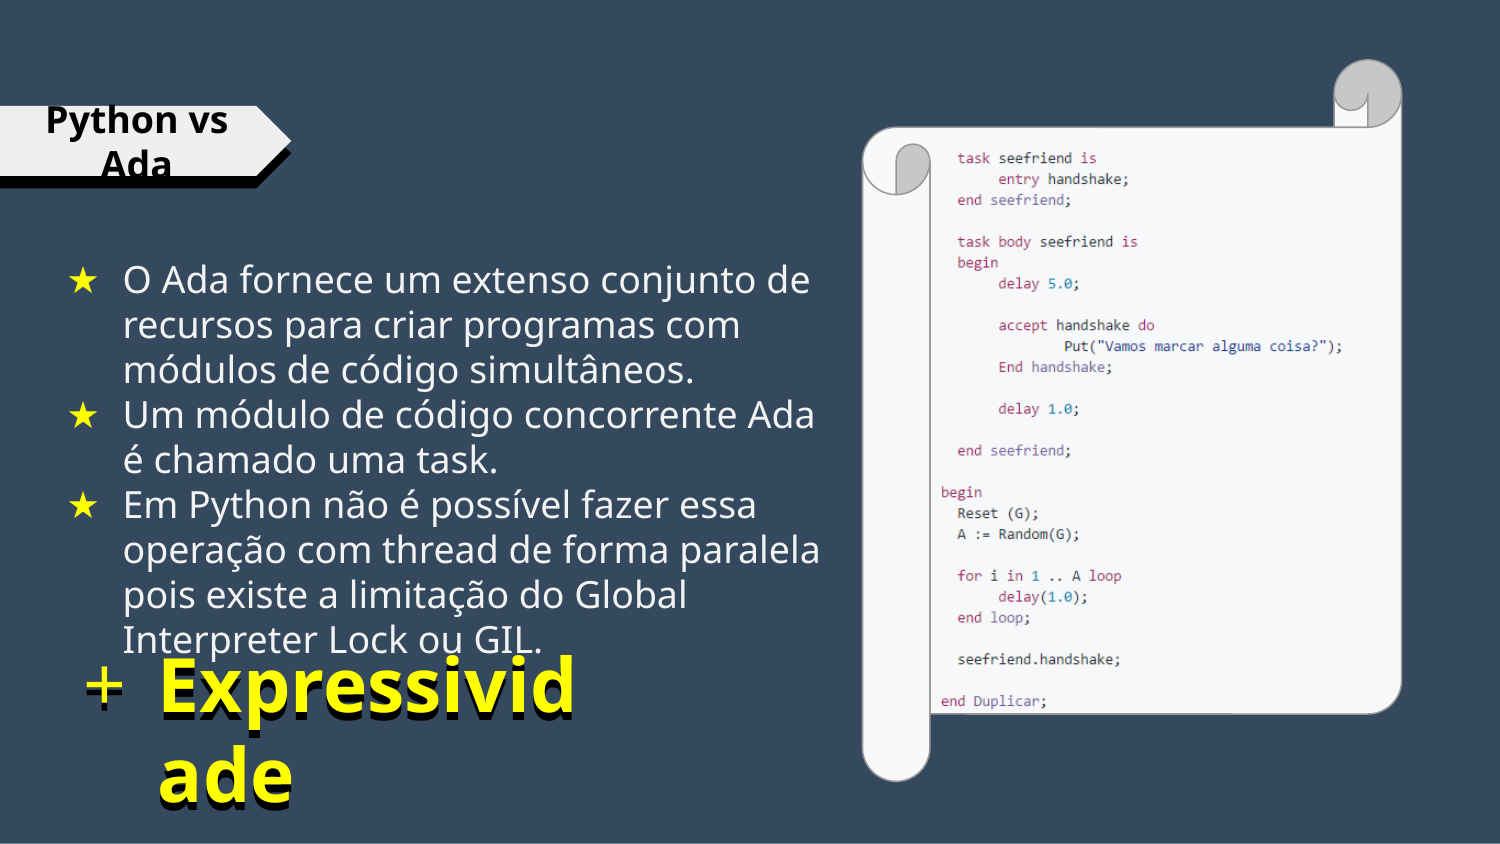

Python vs Ada
Origem
O Ada fornece um extenso conjunto de recursos para criar programas com módulos de código simultâneos.
Um módulo de código concorrente Ada é chamado uma task.
Em Python não é possível fazer essa operação com thread de forma paralela pois existe a limitação do Global Interpreter Lock ou GIL.
Expressividade
Expressividade